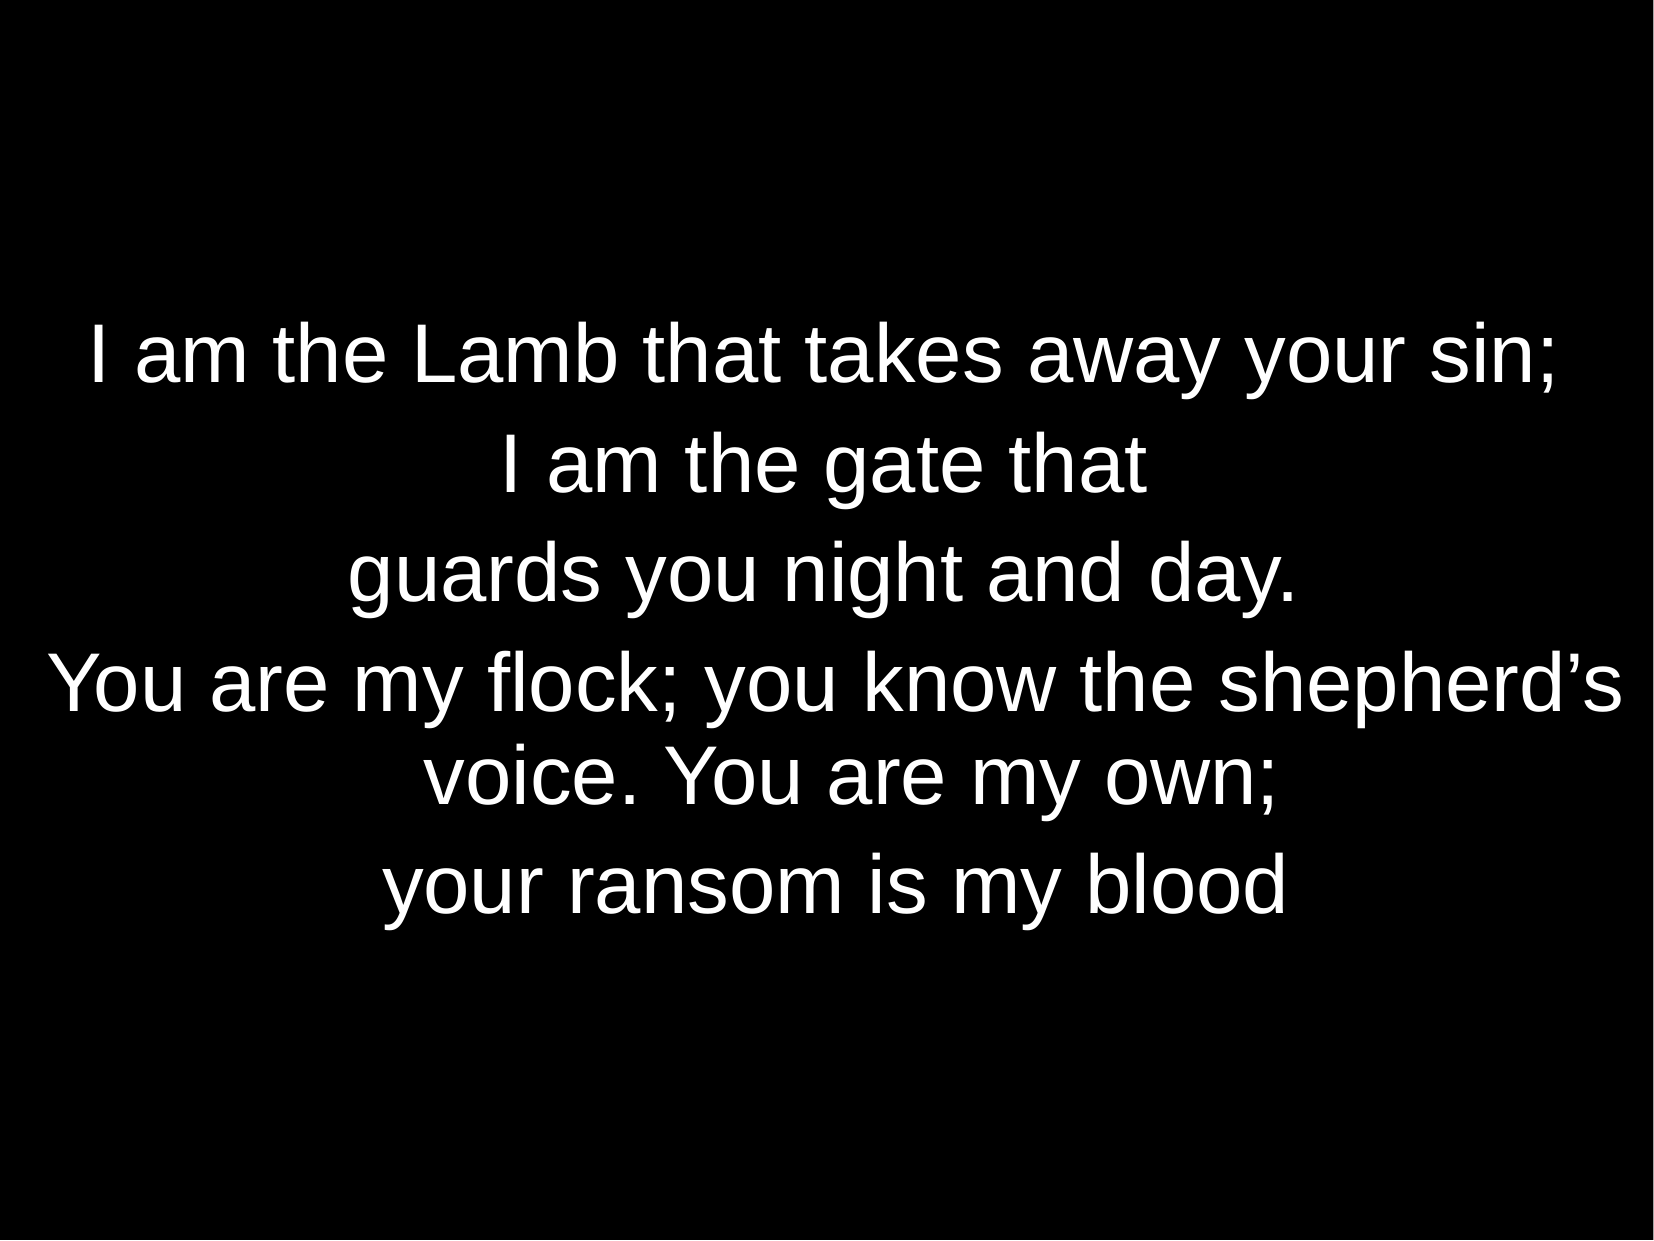

#
I am the Lamb that takes away your sin;
I am the gate that
guards you night and day.
You are my flock; you know the shepherd’s voice. You are my own;
your ransom is my blood